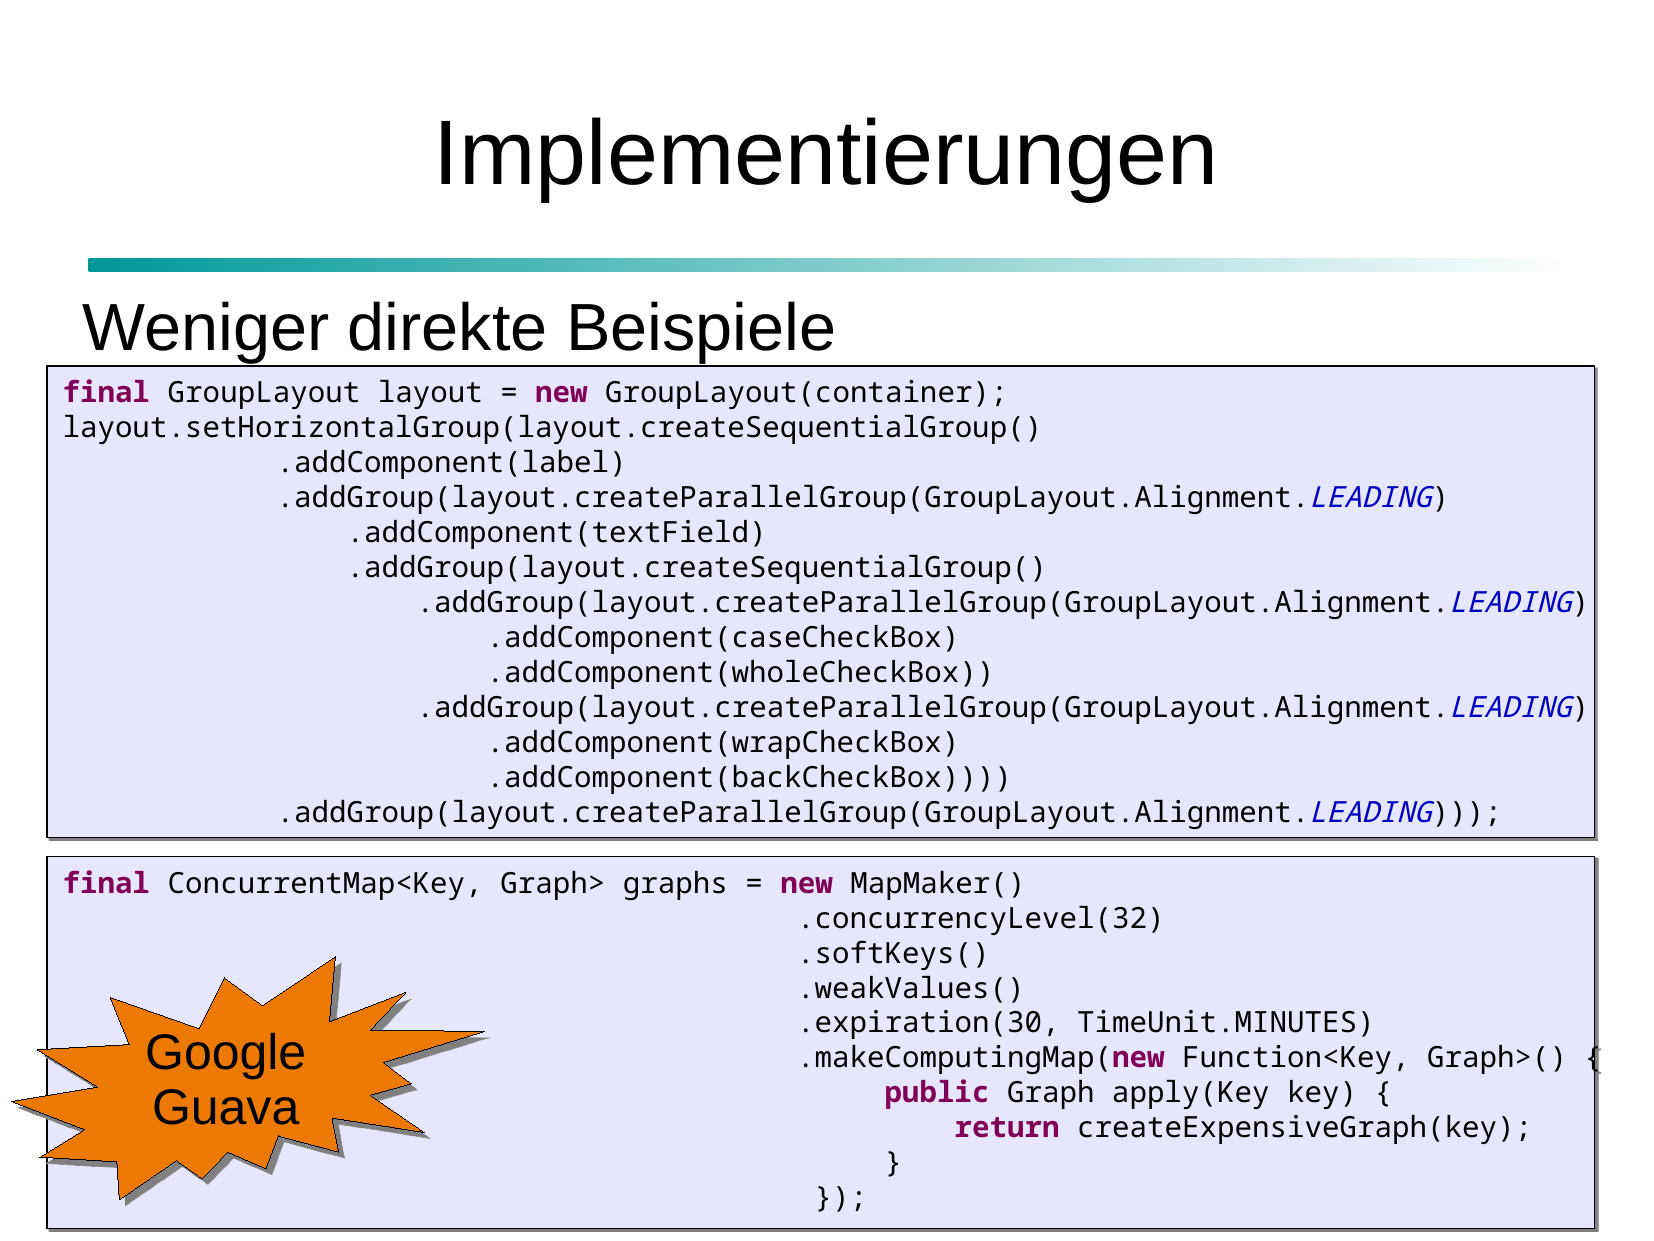

# Implementierungen
Weniger direkte Beispiele
final GroupLayout layout = new GroupLayout(container);
layout.setHorizontalGroup(layout.createSequentialGroup()
	 .addComponent(label)
	 .addGroup(layout.createParallelGroup(GroupLayout.Alignment.LEADING)
	 .addComponent(textField)
	 .addGroup(layout.createSequentialGroup()
	 .addGroup(layout.createParallelGroup(GroupLayout.Alignment.LEADING)
	 .addComponent(caseCheckBox)
 	 .addComponent(wholeCheckBox))
	 .addGroup(layout.createParallelGroup(GroupLayout.Alignment.LEADING)
	 .addComponent(wrapCheckBox)
	 .addComponent(backCheckBox))))
	 .addGroup(layout.createParallelGroup(GroupLayout.Alignment.LEADING)));
final ConcurrentMap<Key, Graph> graphs = new MapMaker()
									 .concurrencyLevel(32)
									 .softKeys()
									 .weakValues()
									 .expiration(30, TimeUnit.MINUTES)
									 .makeComputingMap(new Function<Key, Graph>() {
									 public Graph apply(Key key) {
									 return createExpensiveGraph(key);
									 }
									 });
Google
Guava